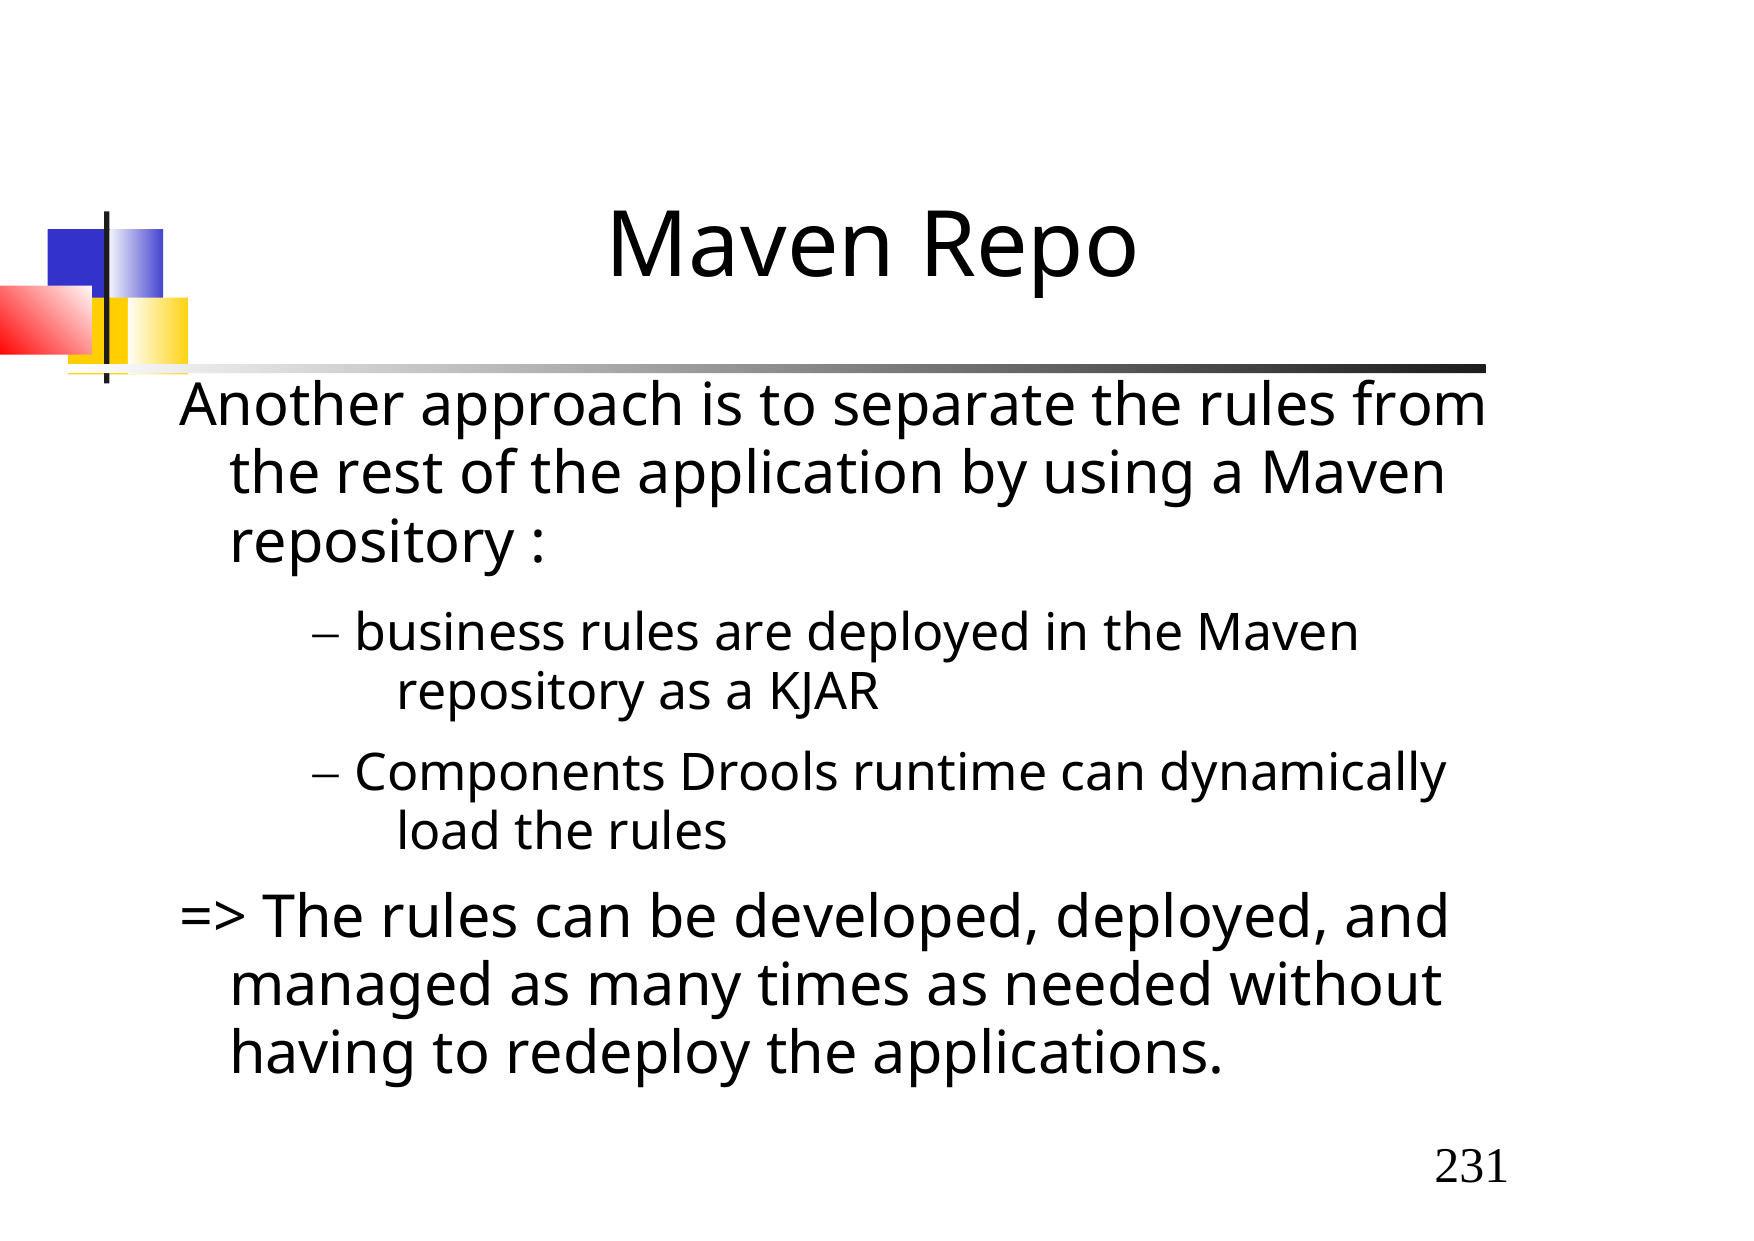

# Maven Repo
Another approach is to separate the rules from the rest of the application by using a Maven repository :
business rules are deployed in the Maven repository as a KJAR
Components Drools runtime can dynamically load the rules
=> The rules can be developed, deployed, and managed as many times as needed without having to redeploy the applications.